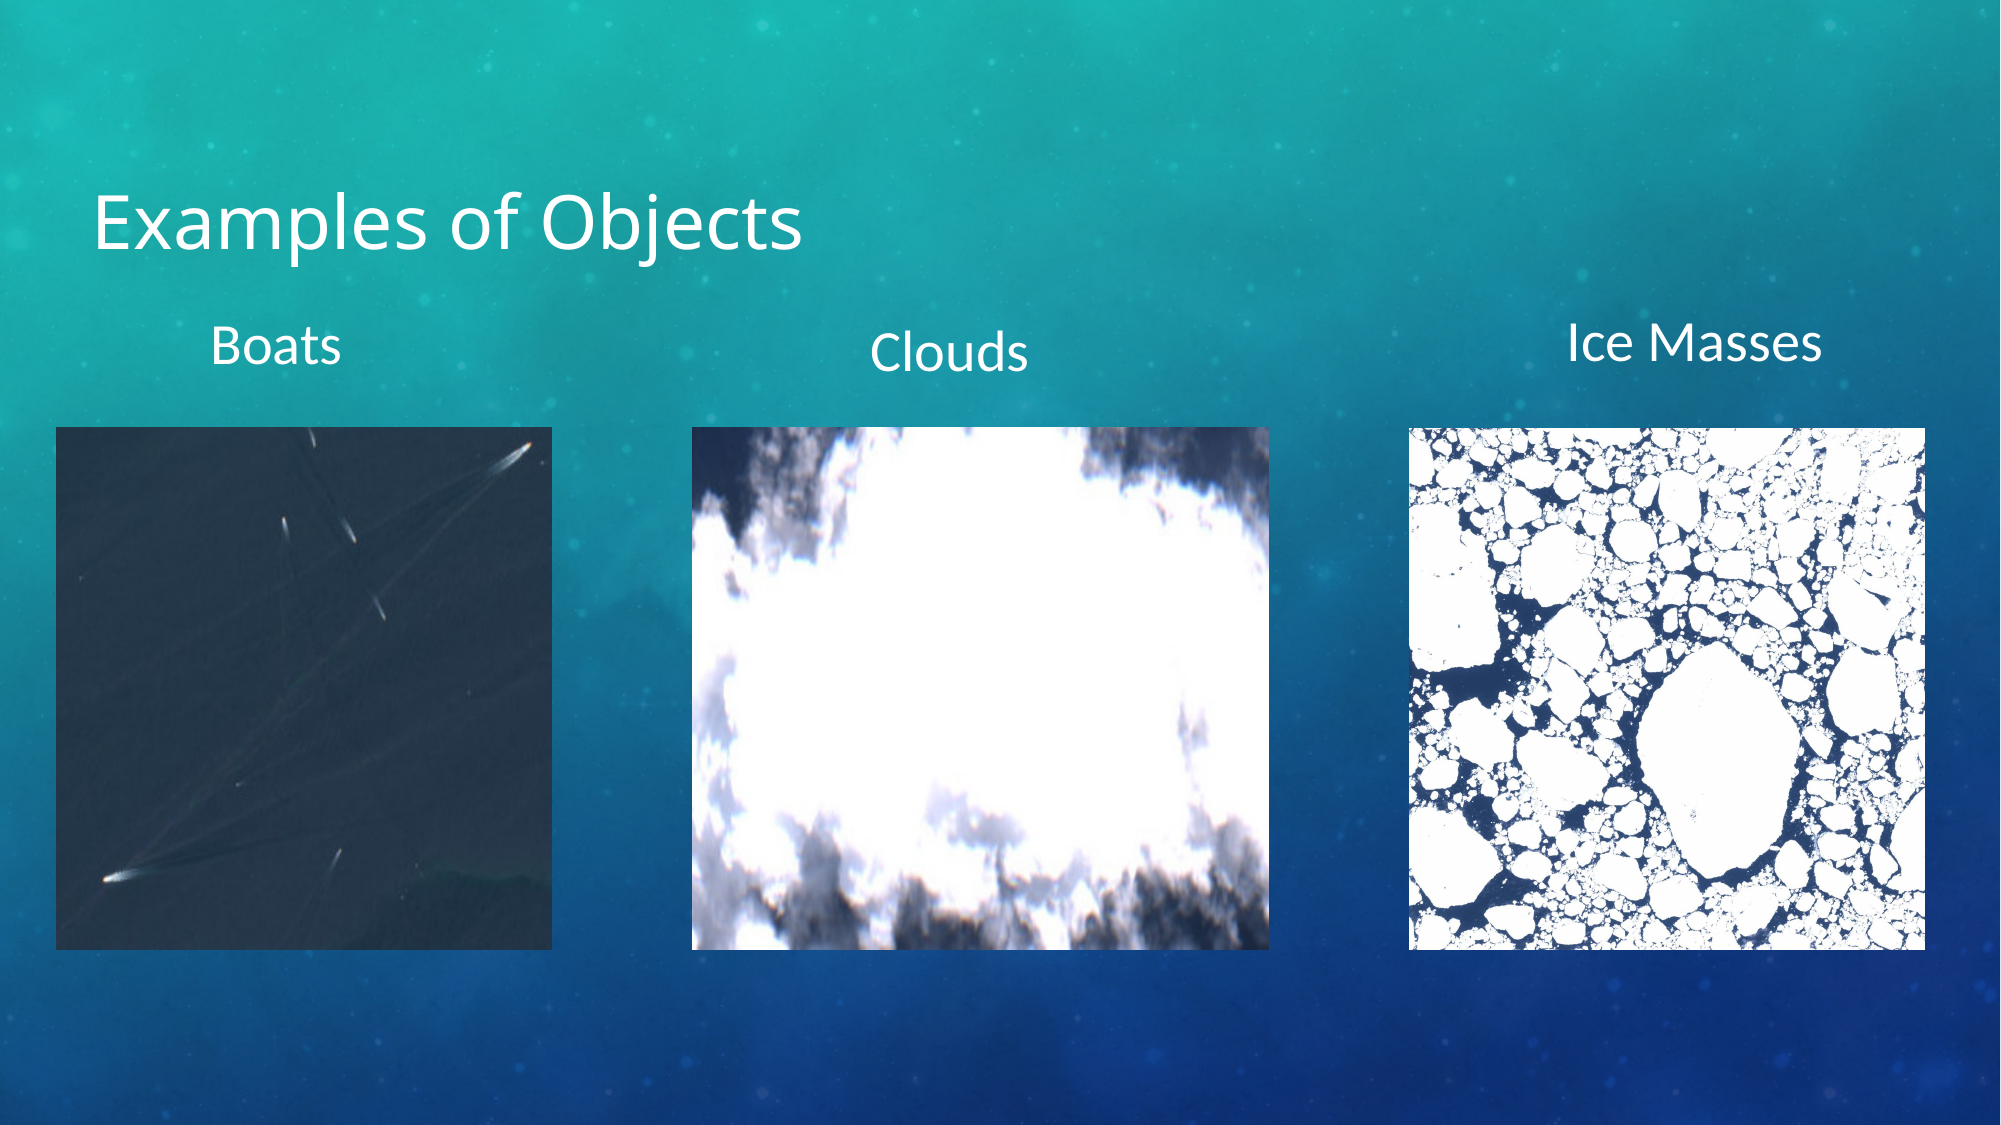

# Examples of Objects
Ice Masses
Boats
Clouds